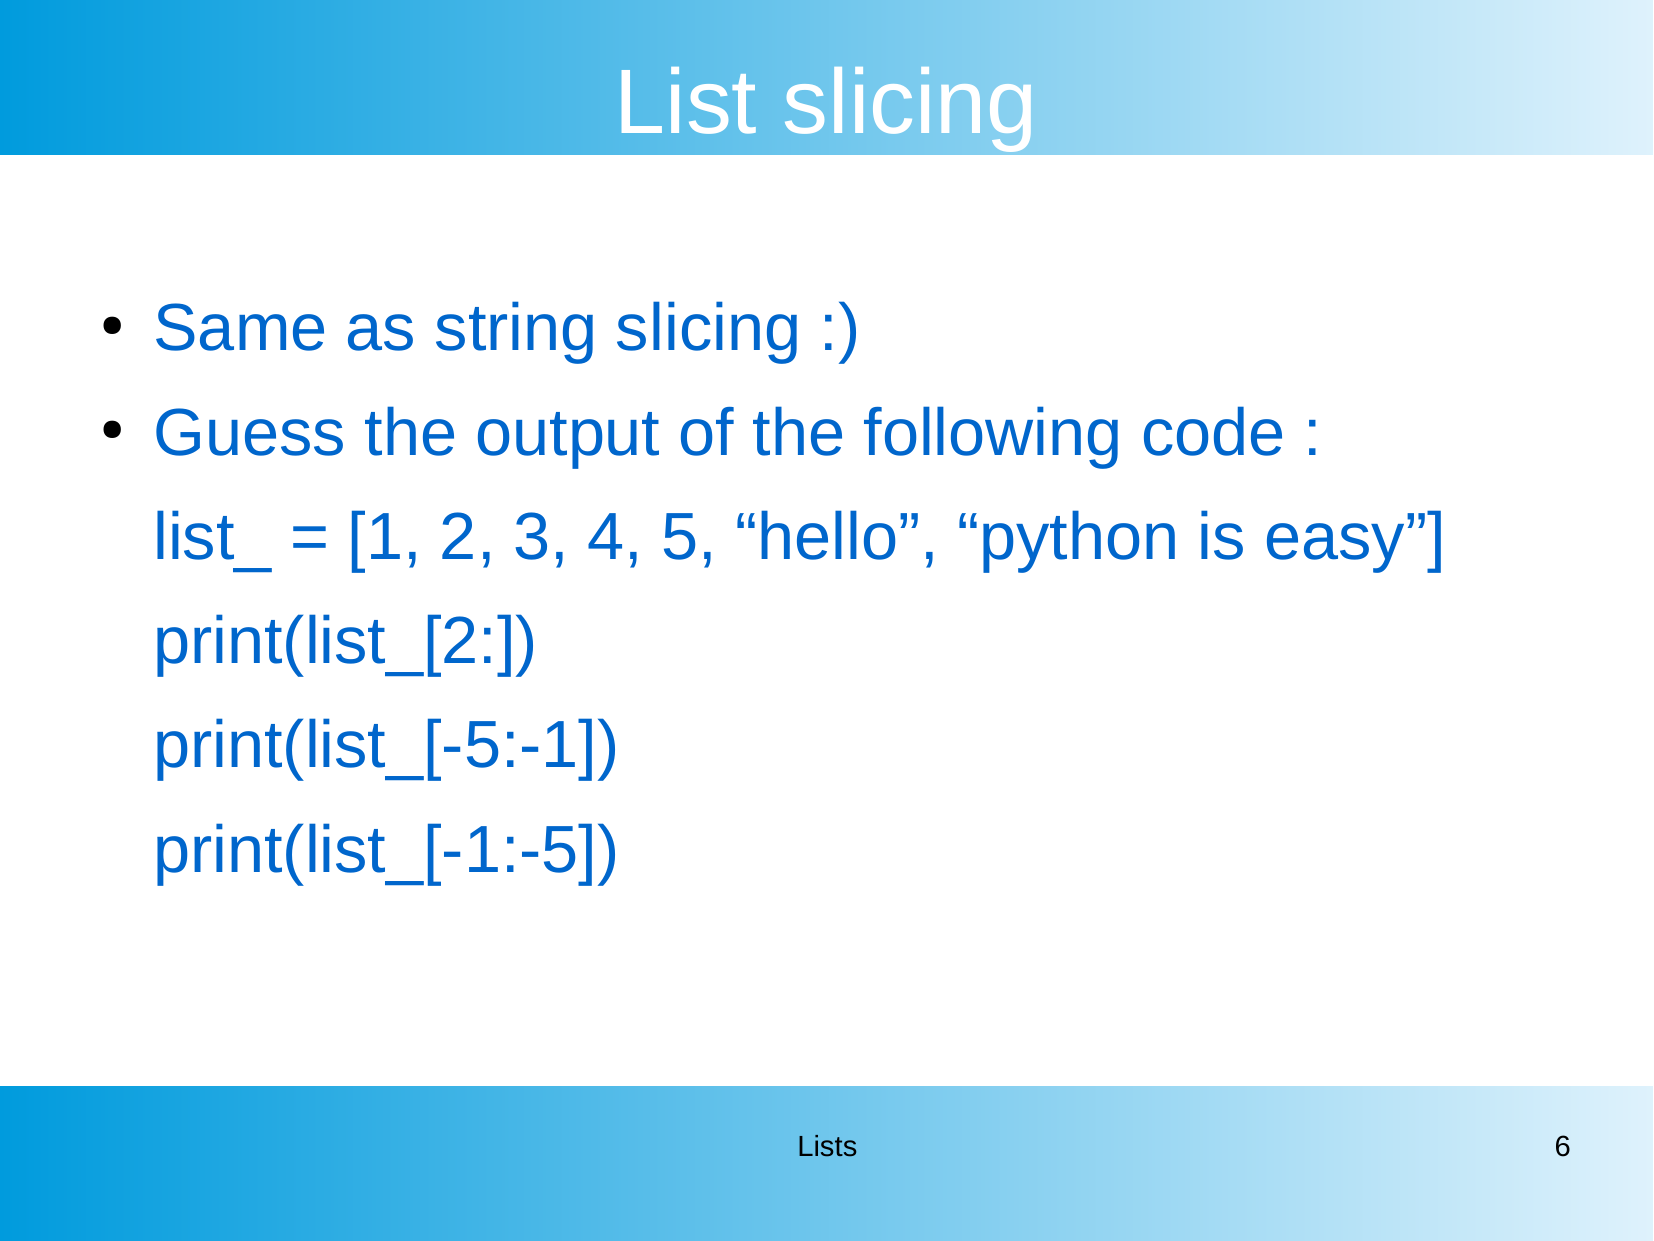

# List slicing
Same as string slicing :)
Guess the output of the following code :
list_ = [1, 2, 3, 4, 5, “hello”, “python is easy”]
print(list_[2:])
print(list_[-5:-1])
print(list_[-1:-5])
Lists
6